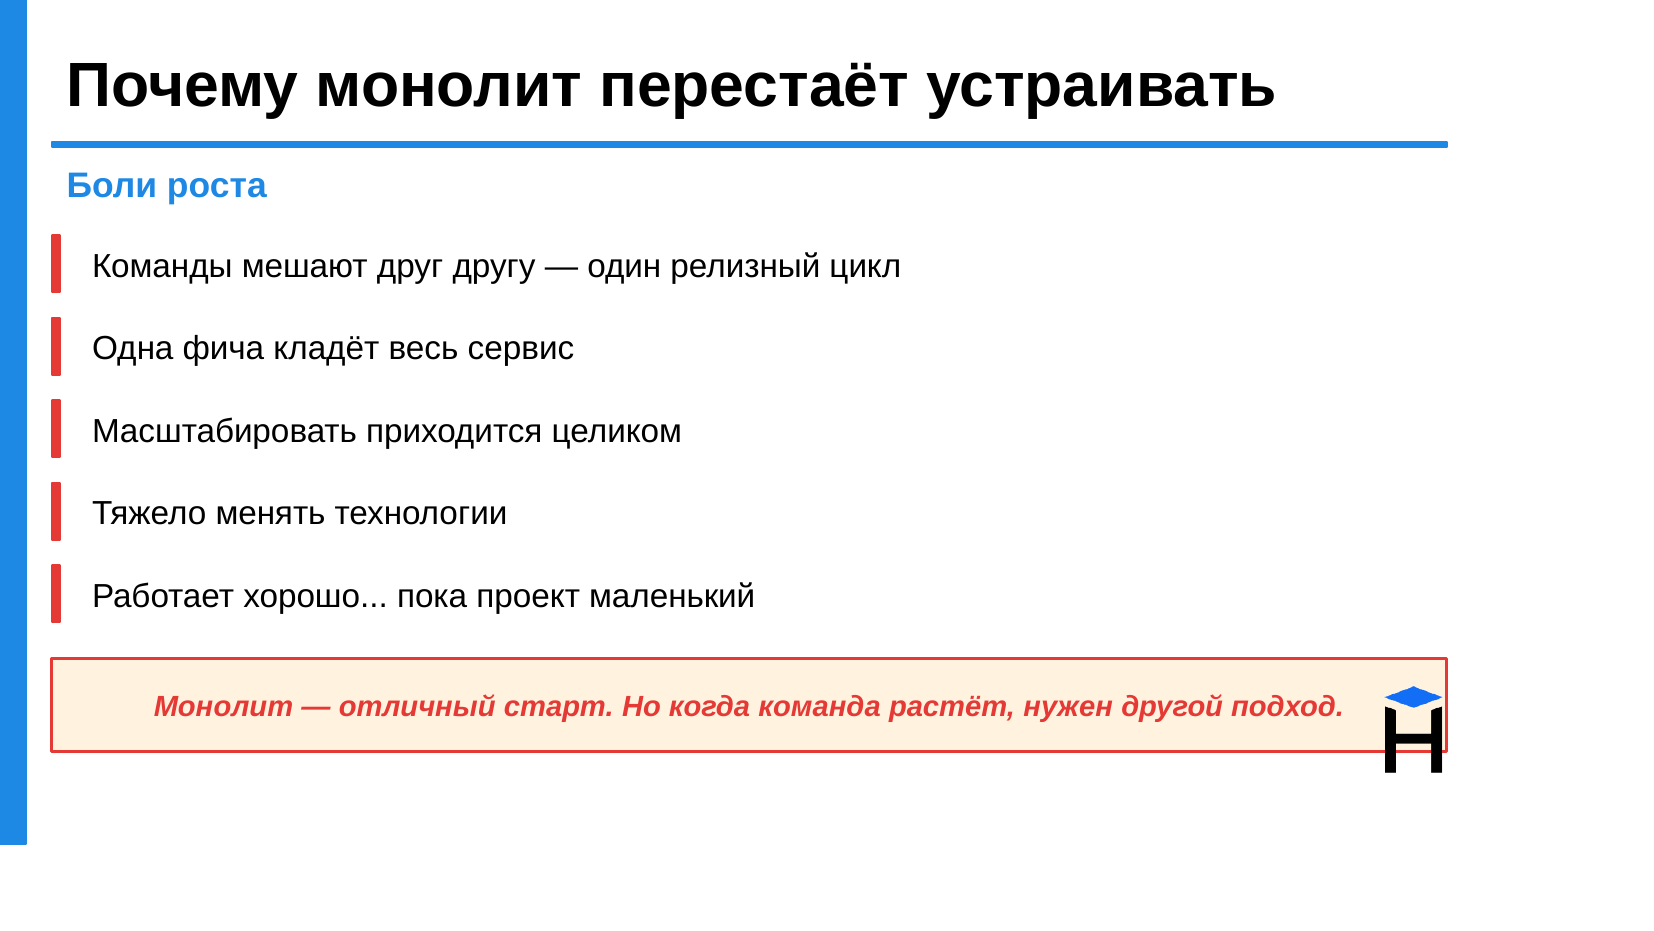

Почему монолит перестаёт устраивать
Боли роста
Команды мешают друг другу — один релизный цикл
Одна фича кладёт весь сервис
Масштабировать приходится целиком
Тяжело менять технологии
Работает хорошо... пока проект маленький
Монолит — отличный старт. Но когда команда растёт, нужен другой подход.